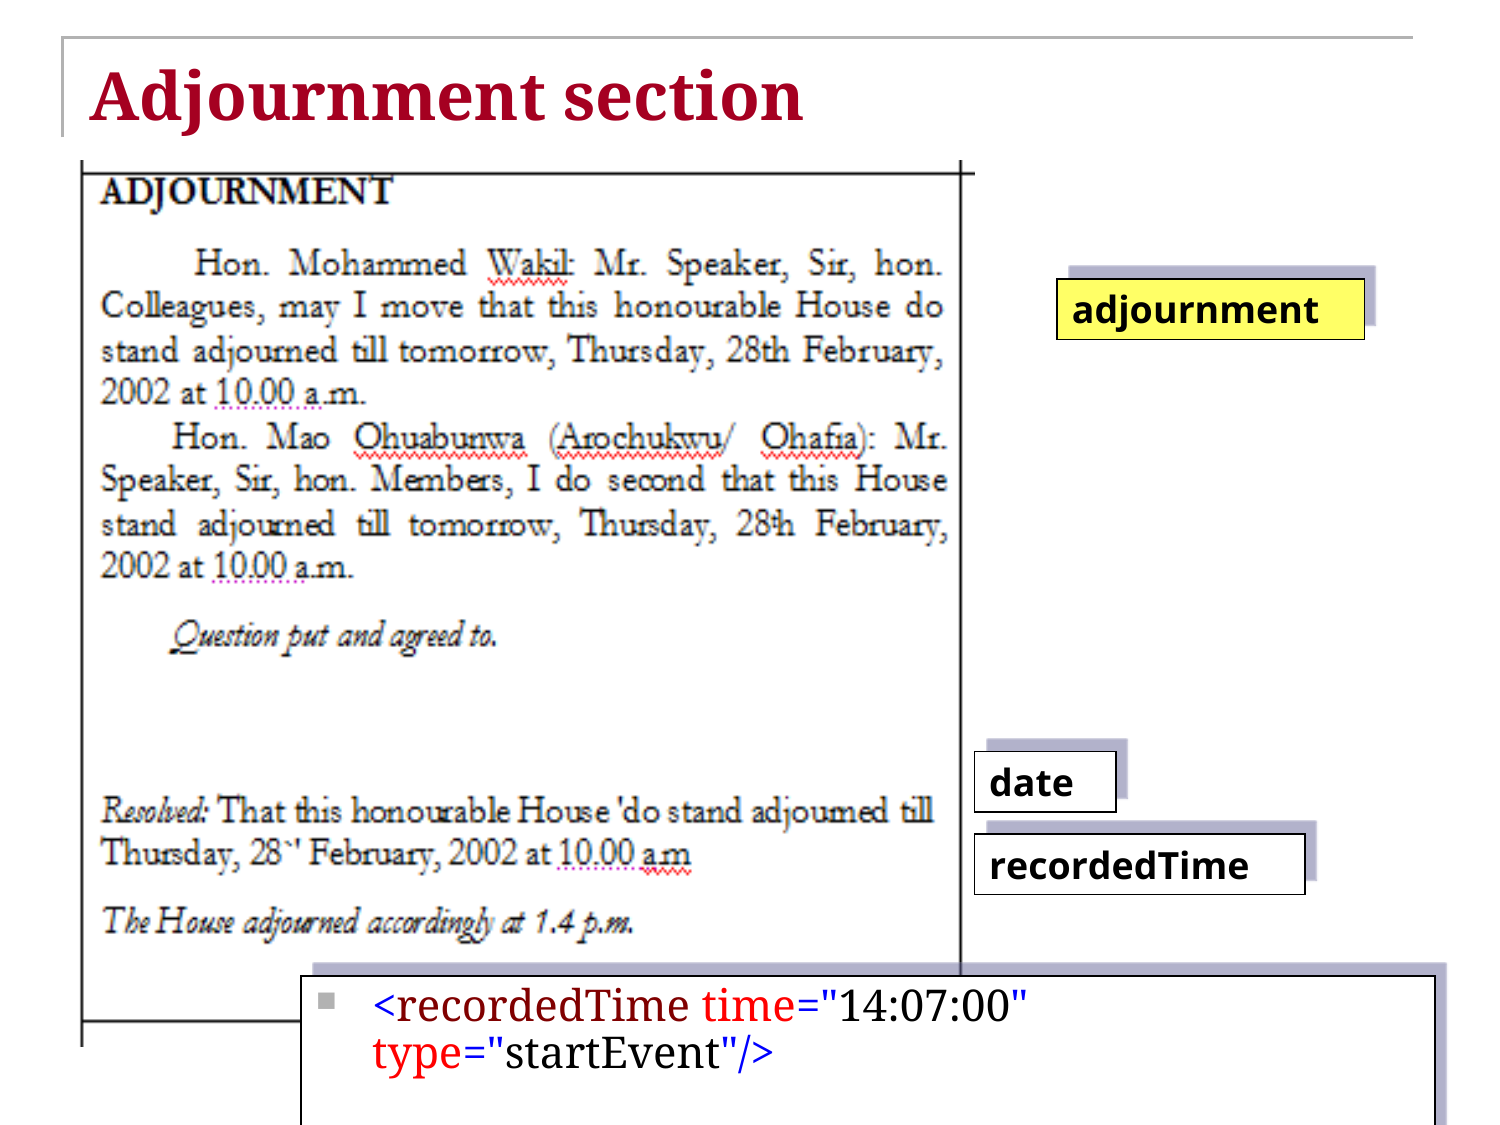

# Adjournment section
adjournment
date
recordedTime
<recordedTime time="14:07:00" type="startEvent"/>